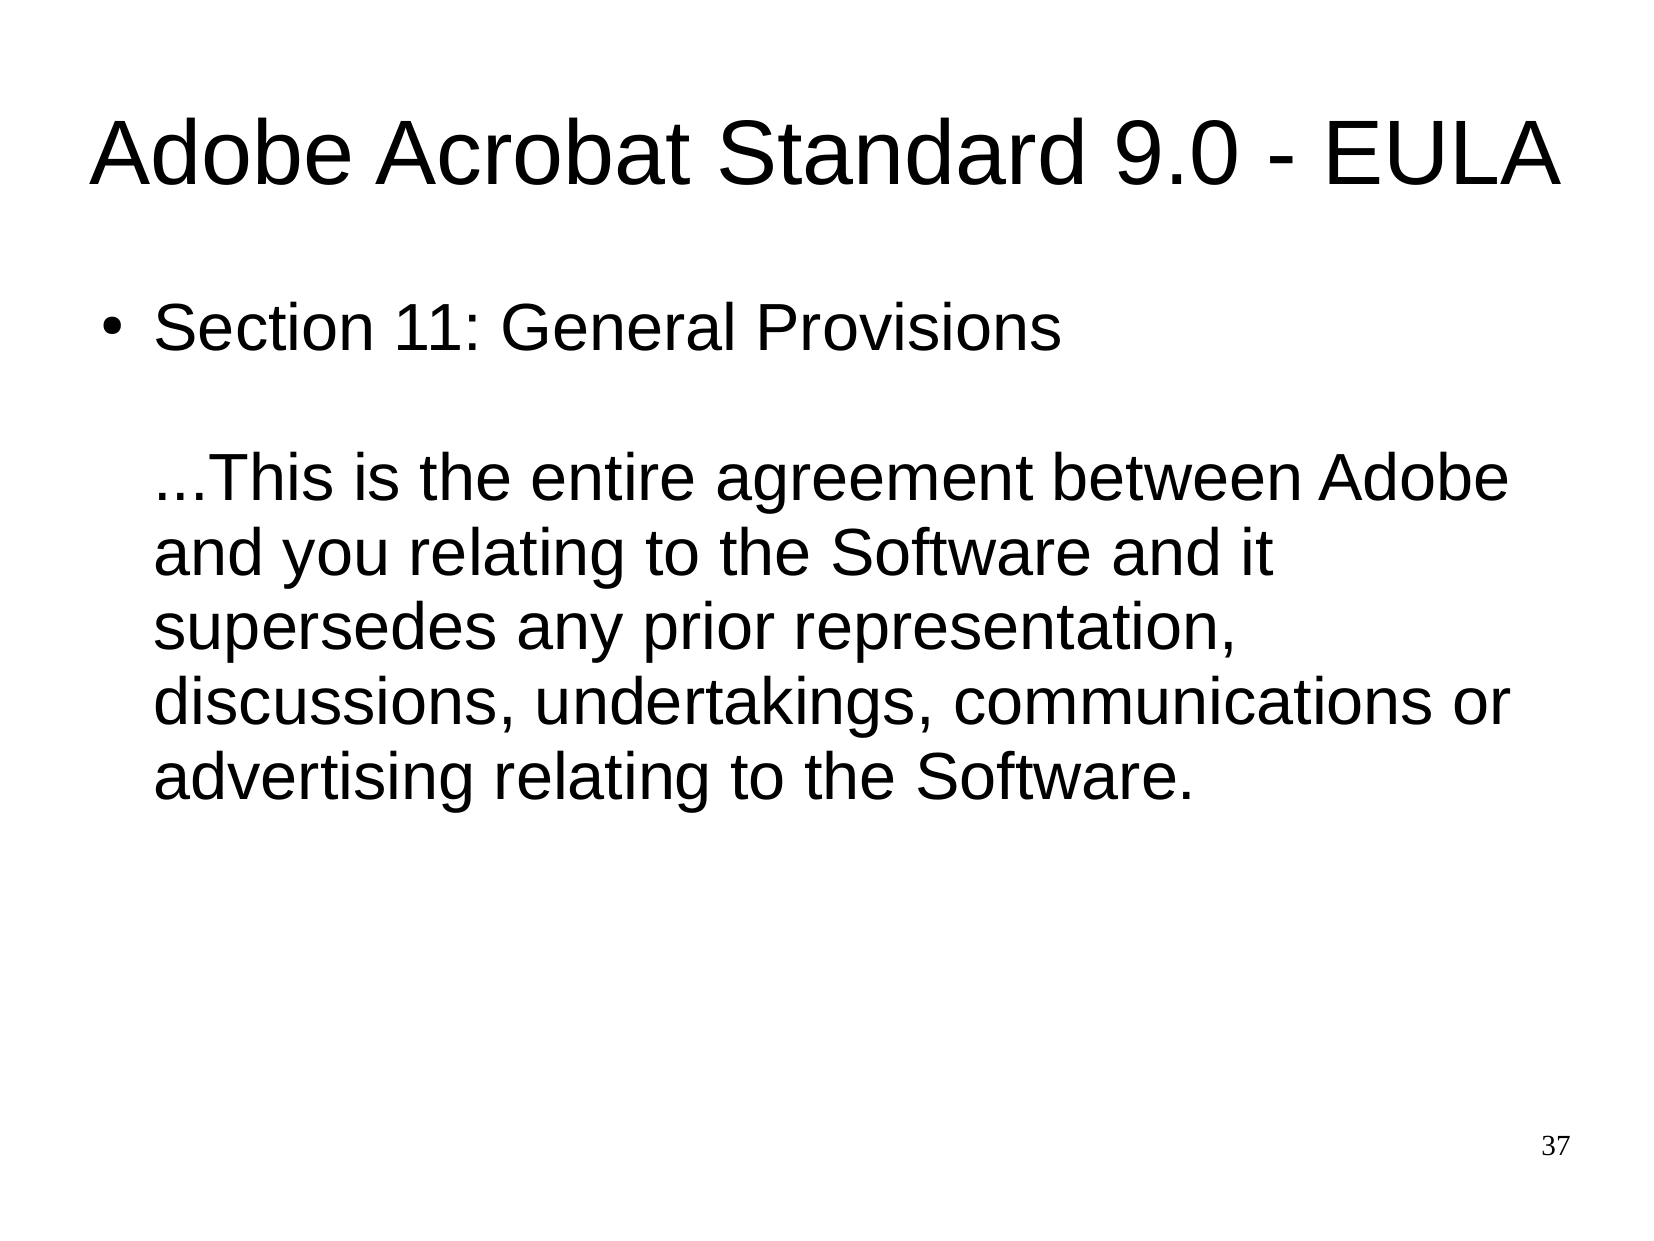

# Adobe Acrobat Standard 9.0 - EULA
Section 11: General Provisions
...This is the entire agreement between Adobe and you relating to the Software and it supersedes any prior representation, discussions, undertakings, communications or advertising relating to the Software.
37